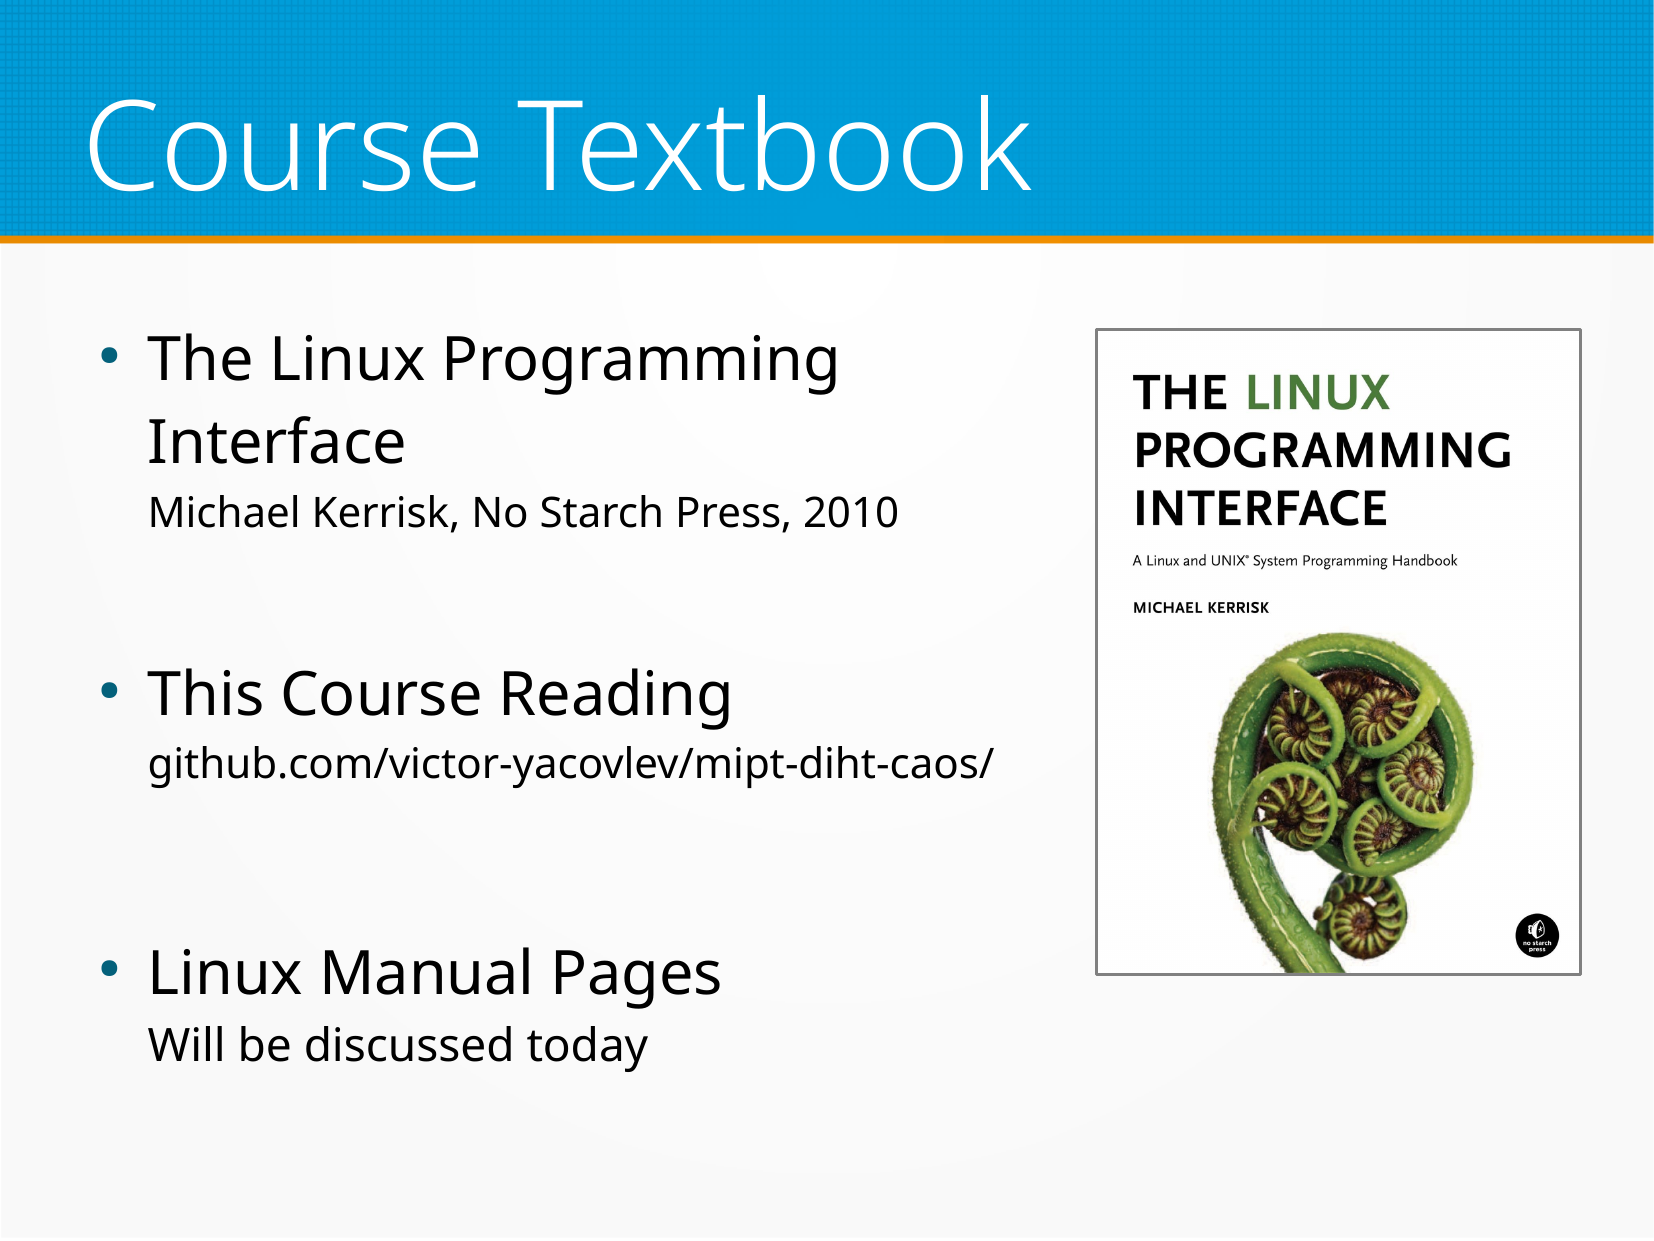

# Course Textbook
The Linux Programming Interface
Michael Kerrisk, No Starch Press, 2010
This Course Reading
github.com/victor-yacovlev/mipt-diht-caos/
Linux Manual Pages
Will be discussed today